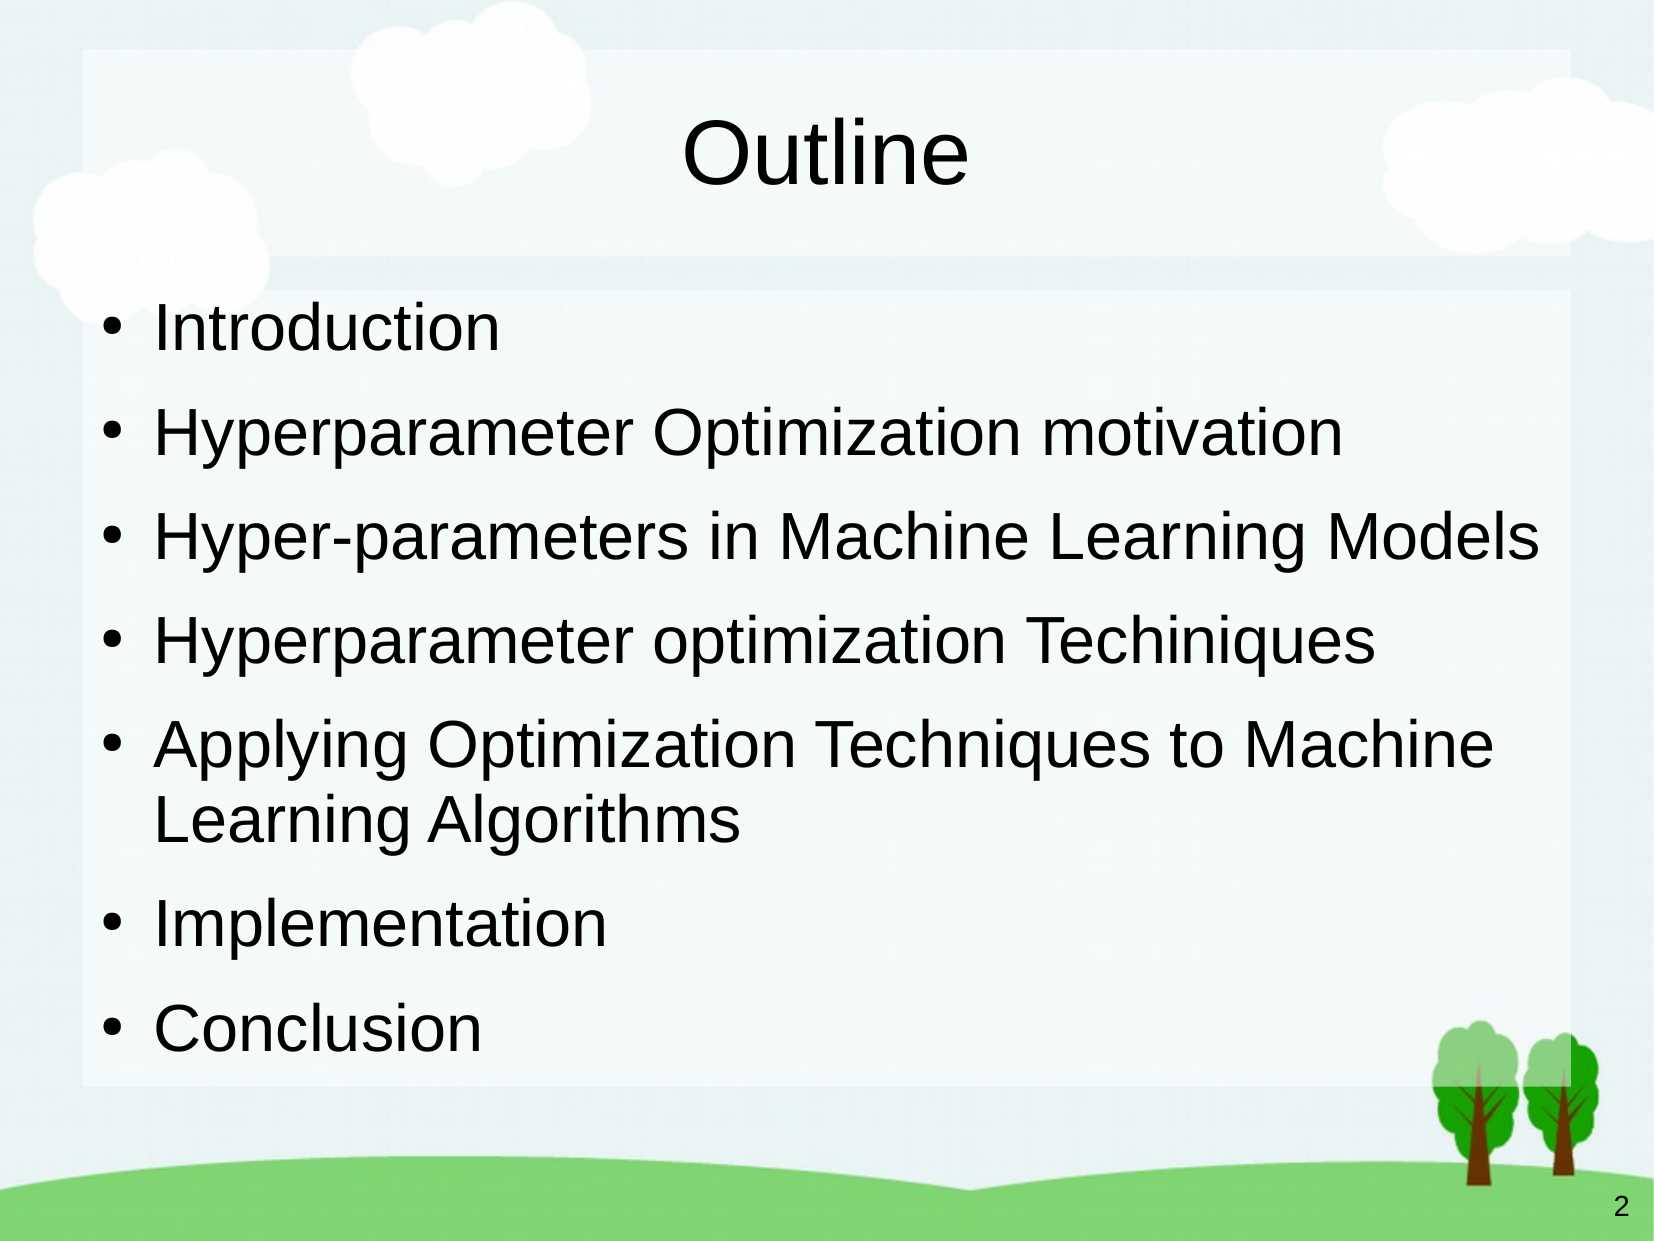

# Outline
Introduction
Hyperparameter Optimization motivation
Hyper-parameters in Machine Learning Models
Hyperparameter optimization Techiniques
Applying Optimization Techniques to Machine Learning Algorithms
Implementation
Conclusion
2